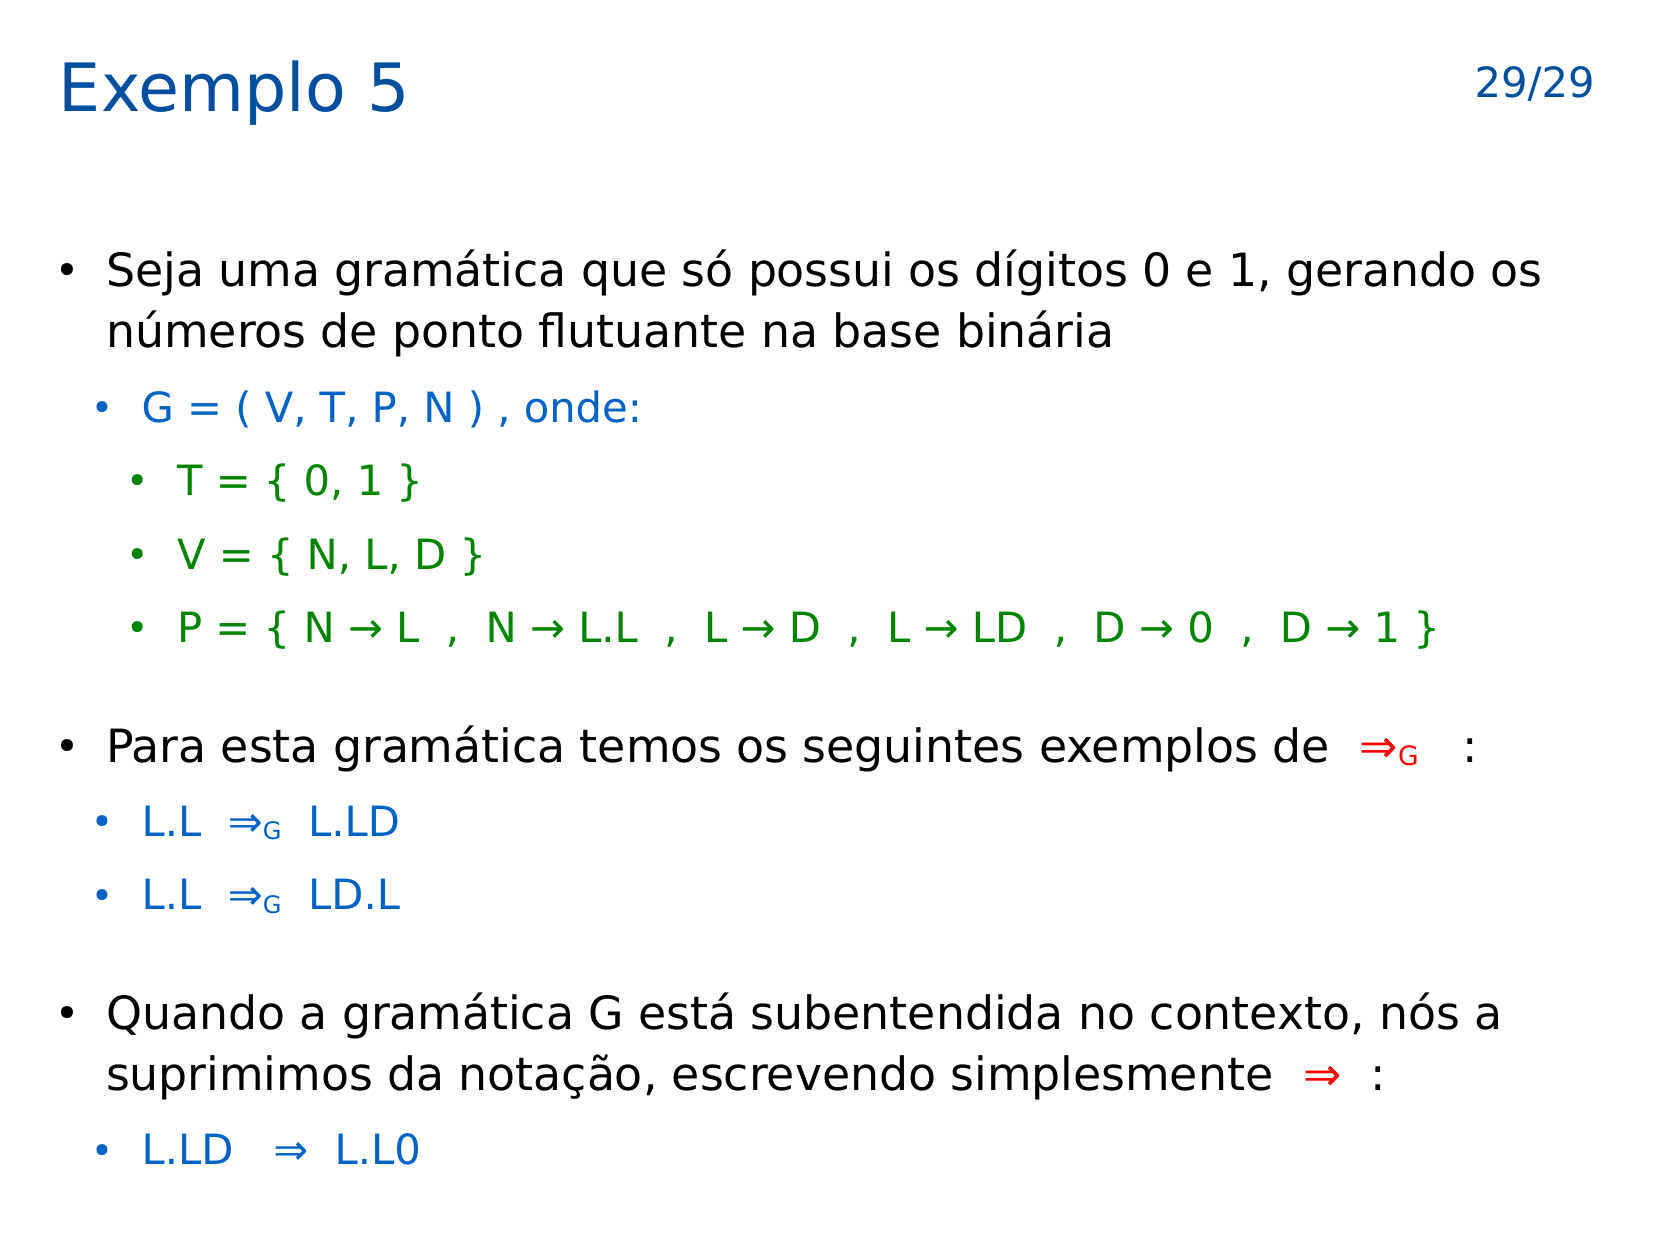

# Exemplo 5
29
Seja uma gramática que só possui os dígitos 0 e 1, gerando os números de ponto flutuante na base binária
G = ( V, T, P, N ) , onde:
T = { 0, 1 }
V = { N, L, D }
P = { N → L , N → L.L , L → D , L → LD , D → 0 , D → 1 }
Para esta gramática temos os seguintes exemplos de ⇒G :
L.L ⇒G L.LD
L.L ⇒G LD.L
Quando a gramática G está subentendida no contexto, nós a suprimimos da notação, escrevendo simplesmente ⇒ :
L.LD ⇒ L.L0